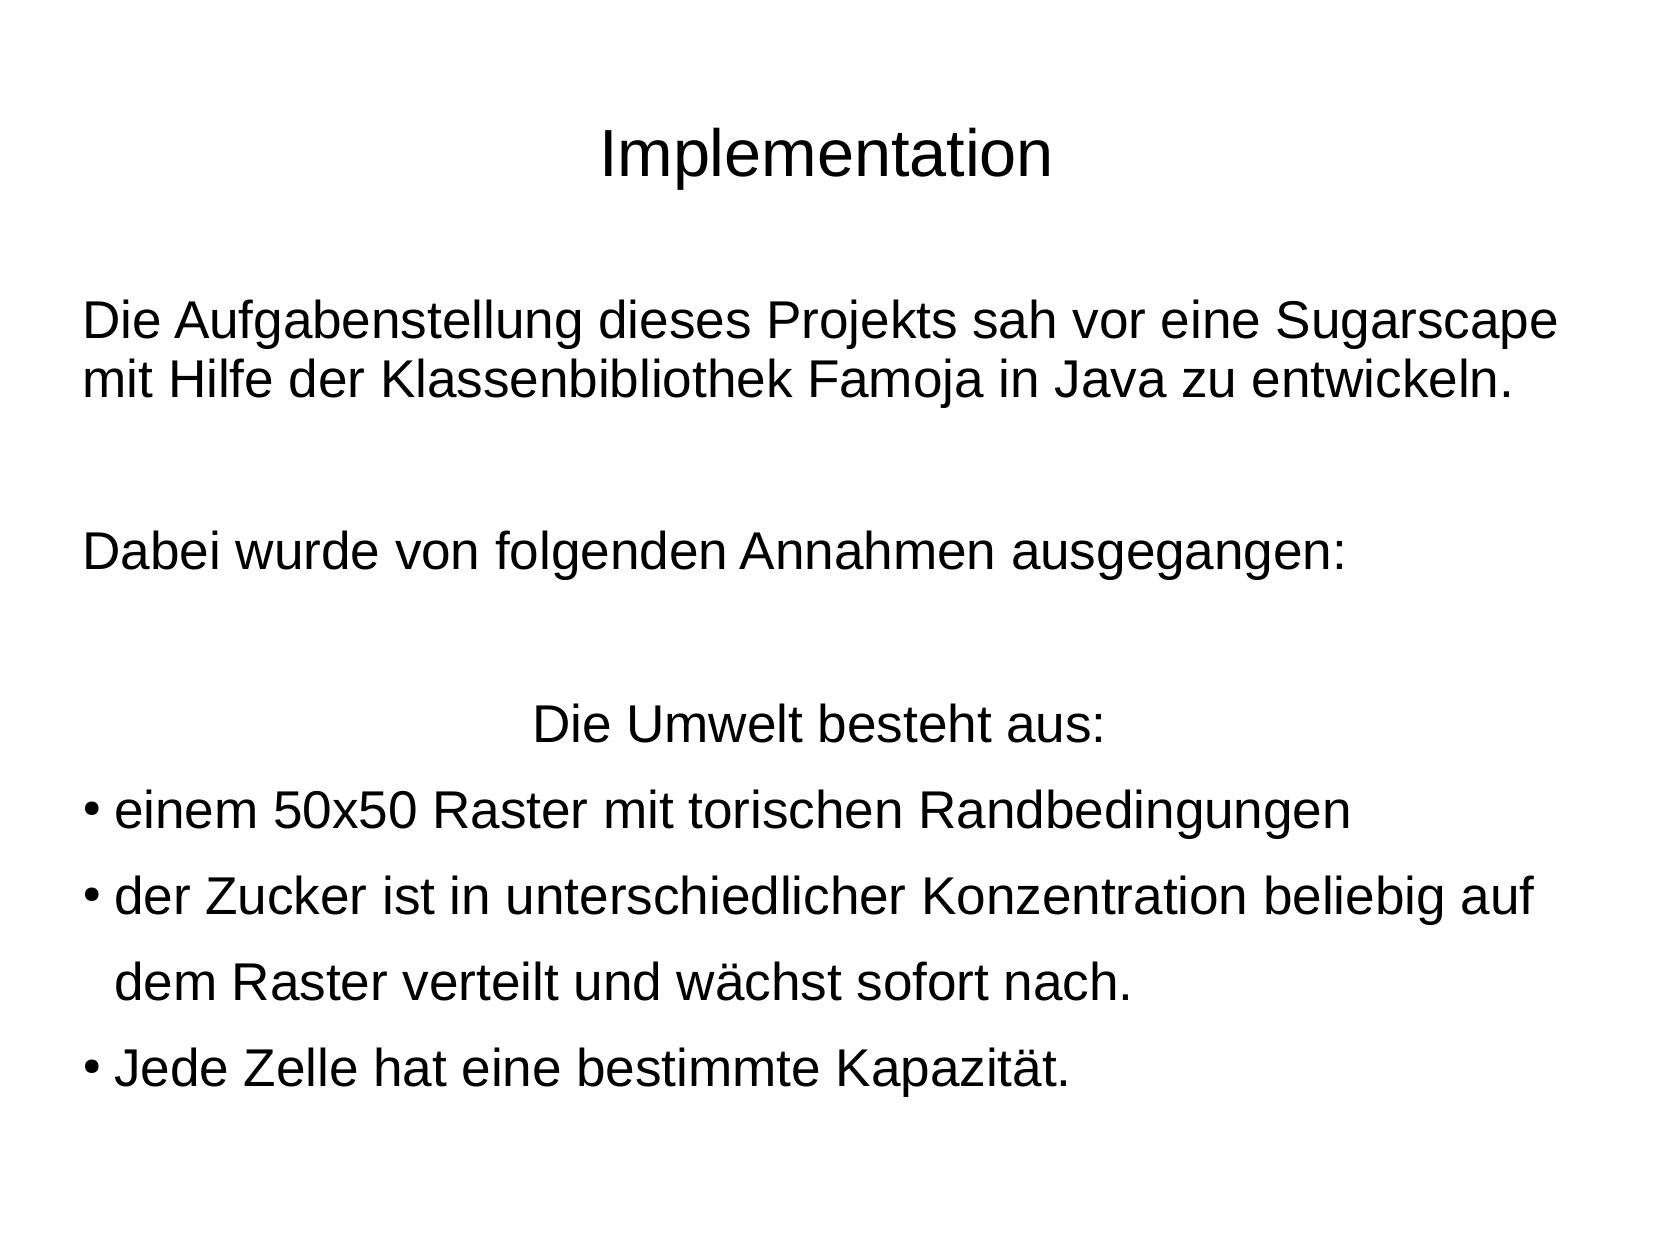

# Implementation
Die Aufgabenstellung dieses Projekts sah vor eine Sugarscape mit Hilfe der Klassenbibliothek Famoja in Java zu entwickeln.
Dabei wurde von folgenden Annahmen ausgegangen:
Die Umwelt besteht aus:
 einem 50x50 Raster mit torischen Randbedingungen
 der Zucker ist in unterschiedlicher Konzentration beliebig auf
 dem Raster verteilt und wächst sofort nach.
 Jede Zelle hat eine bestimmte Kapazität.